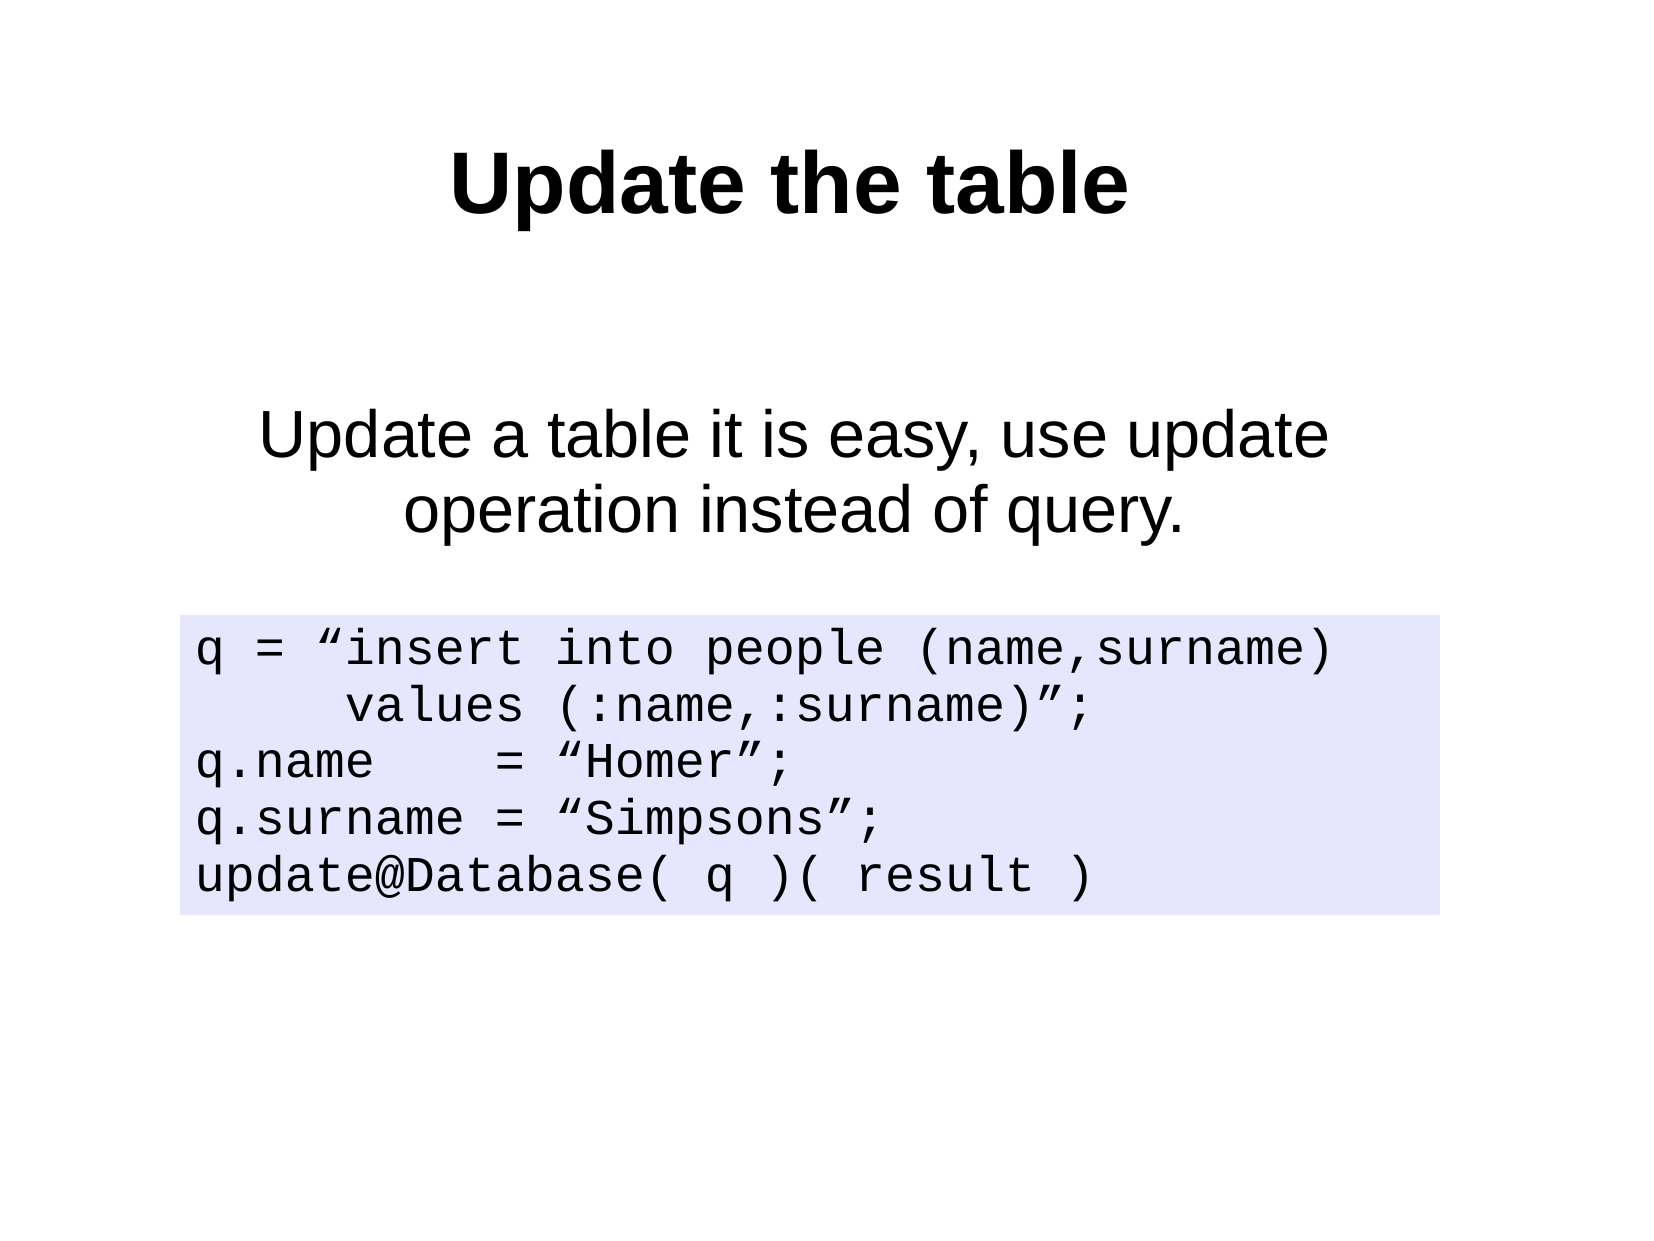

Update the table
Update a table it is easy, use update operation instead of query.
q = “insert into people (name,surname)
 values (:name,:surname)”;
q.name = “Homer”;
q.surname = “Simpsons”;
update@Database( q )( result )